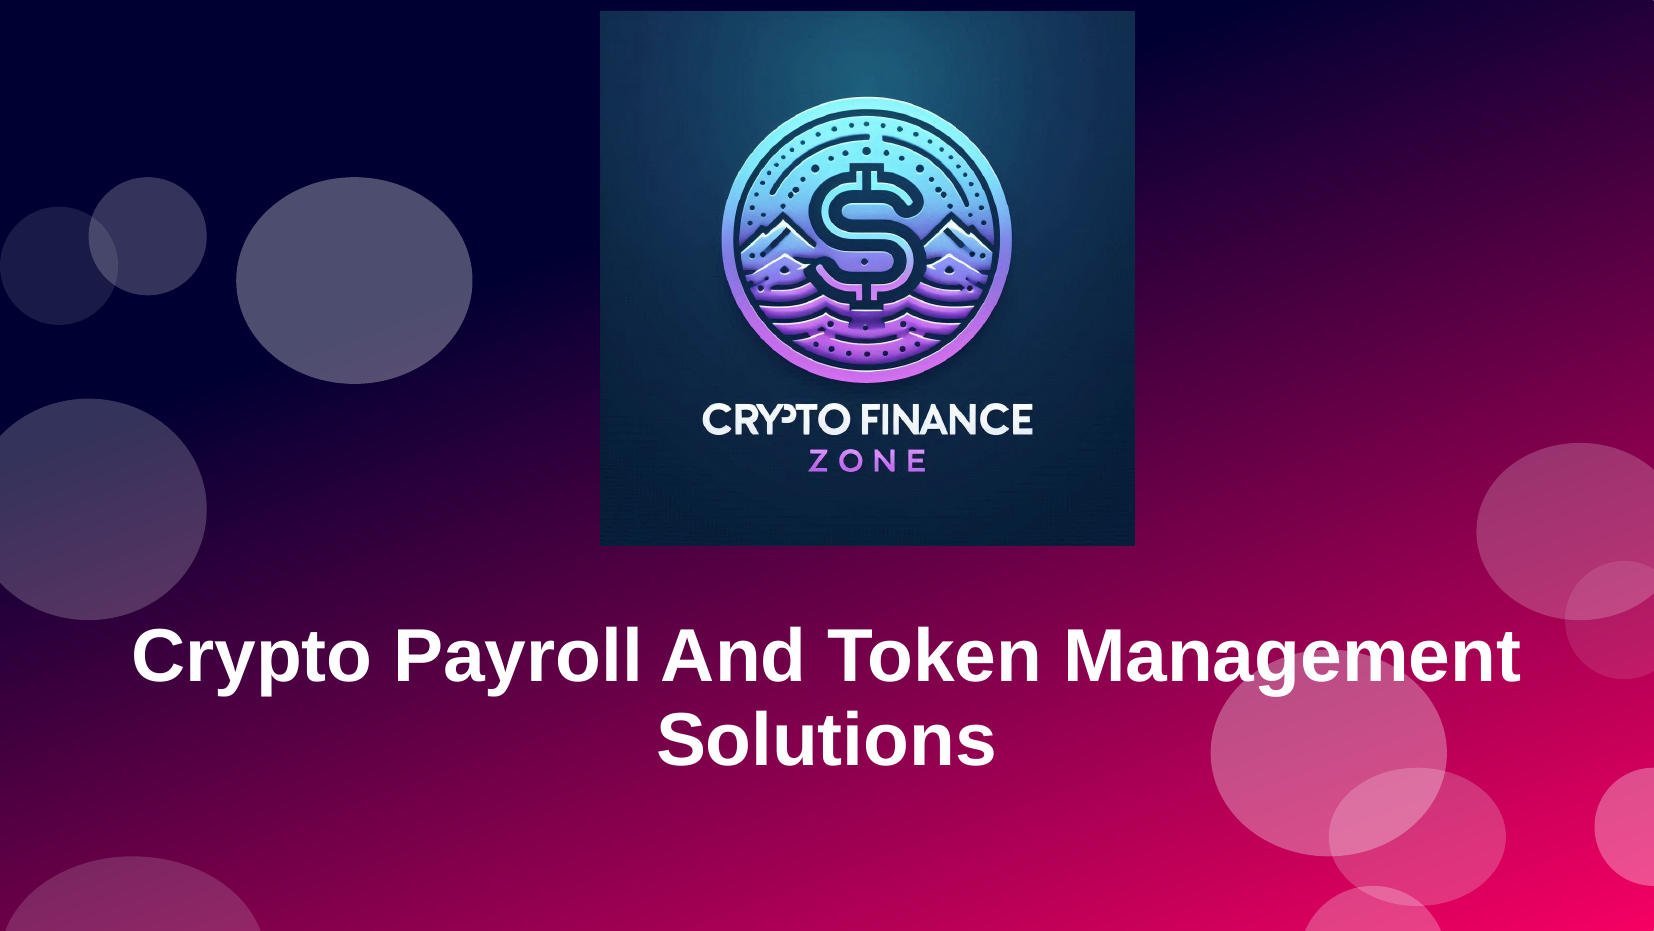

# Crypto Payroll And Token Management Solutions